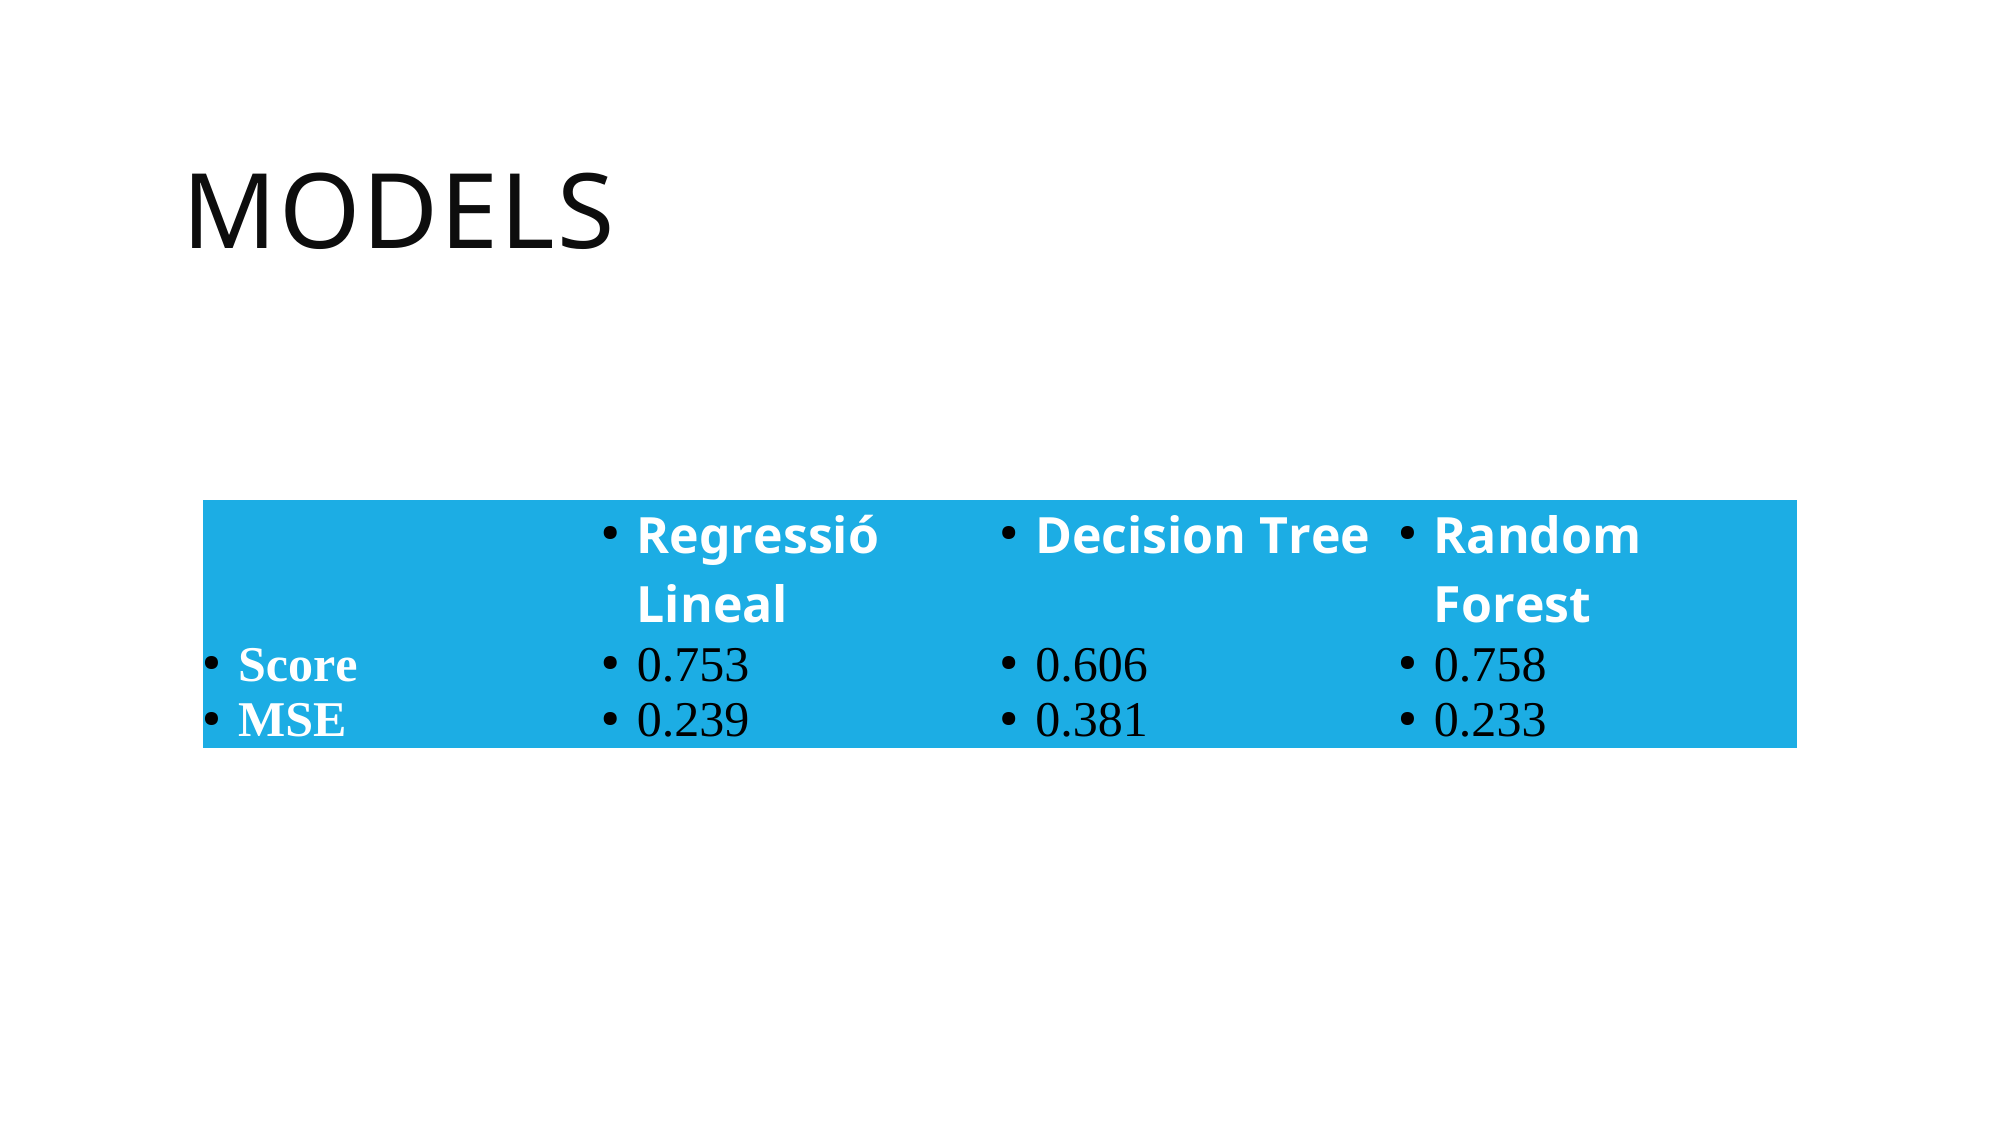

# models
| | Regressió Lineal | Decision Tree | Random Forest |
| --- | --- | --- | --- |
| Score | 0.753 | 0.606 | 0.758 |
| MSE | 0.239 | 0.381 | 0.233 |